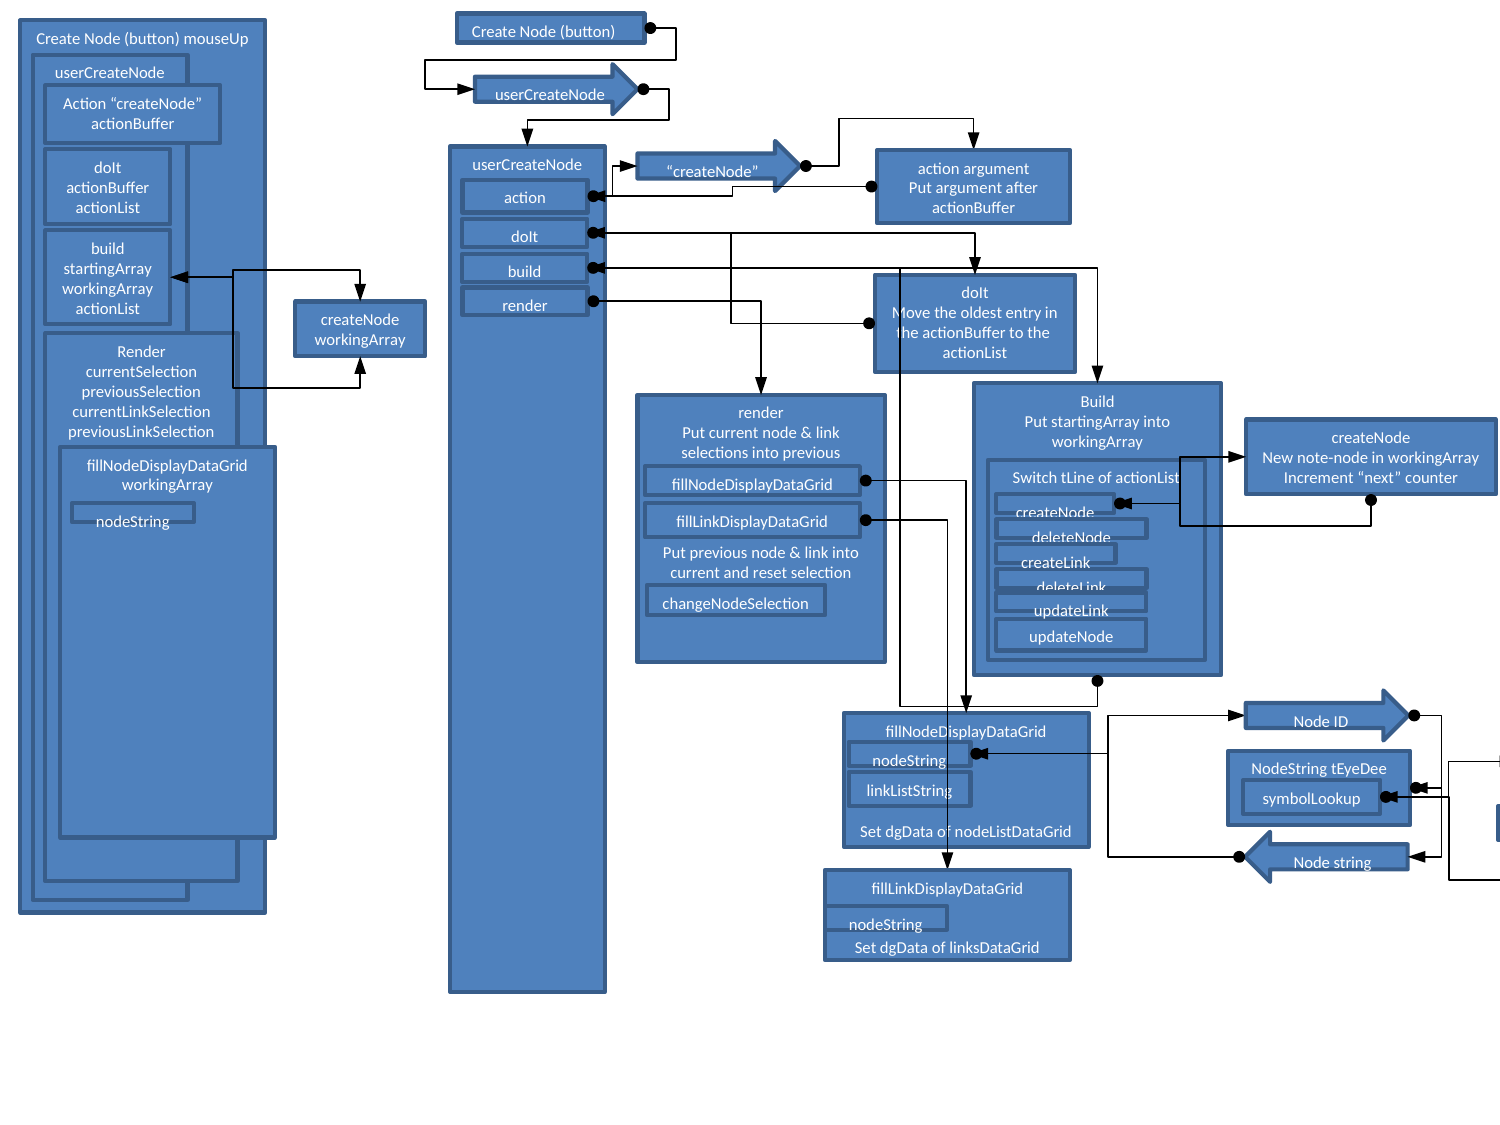

Create Node (button)
Create Node (button) mouseUp
userUpdateNodeTargetNode
userCreateNode
userUpdateNodeLinkType
userCreateNode
Action “createNode”
actionBuffer
userUpdateNodeType
userUpdateNodeTitle
userUpdateNodeLinkWeight
“createNode”
userCreateNode
doIt
actionBuffer
actionList
action argument
Put argument after actionBuffer
userUpdateNode
action
Action
doIt
doIt
build
startingArray
workingArray
actionList
undoIt
build
build
doIt
Move the oldest entry in the actionBuffer to the
actionList
createNode
render
createNode
workingArray
render
Render
currentSelection
previousSelection
currentLinkSelection
previousLinkSelection
fillNodeDisplayDataGrid
fillLinkDisplayDataGrid
Build
Put startingArray into workingArray
symbolLookup
render
Put current node & link selections into previous
Put previous node & link into current and reset selection
nodeString
createNode
New note-node in workingArray
Increment “next” counter
getNodeIDbyDisplayTitle
fillNodeDisplayDataGrid
workingArray
Switch tLine of actionList
linkListString
fillNodeDisplayDataGrid
changeNodeSelection
createNode
fillLinkDisplayDataGrid
nodeString
changeLinkSelection
deleteNode
userDeleteNode
createLink
userDeleteLink
deleteLink
changeNodeSelection
deleteNode
updateLink
deleteLink
updateNode
userEditNode
fillNodeEditor
listAllNodes
Node ID
userCreateLink
fillNodeDisplayDataGrid
Set dgData of nodeListDataGrid
Some word
theNextLinkKey
nodeString
NodeString tEyeDee
createLink
linkListString
symbolLookup
updateNode
SymbolLookup tArg
updateLink
Node string
userOpenFile
Some character
userSaveFile
fillLinkDisplayDataGrid
Set dgData of linksDataGrid
nodeString